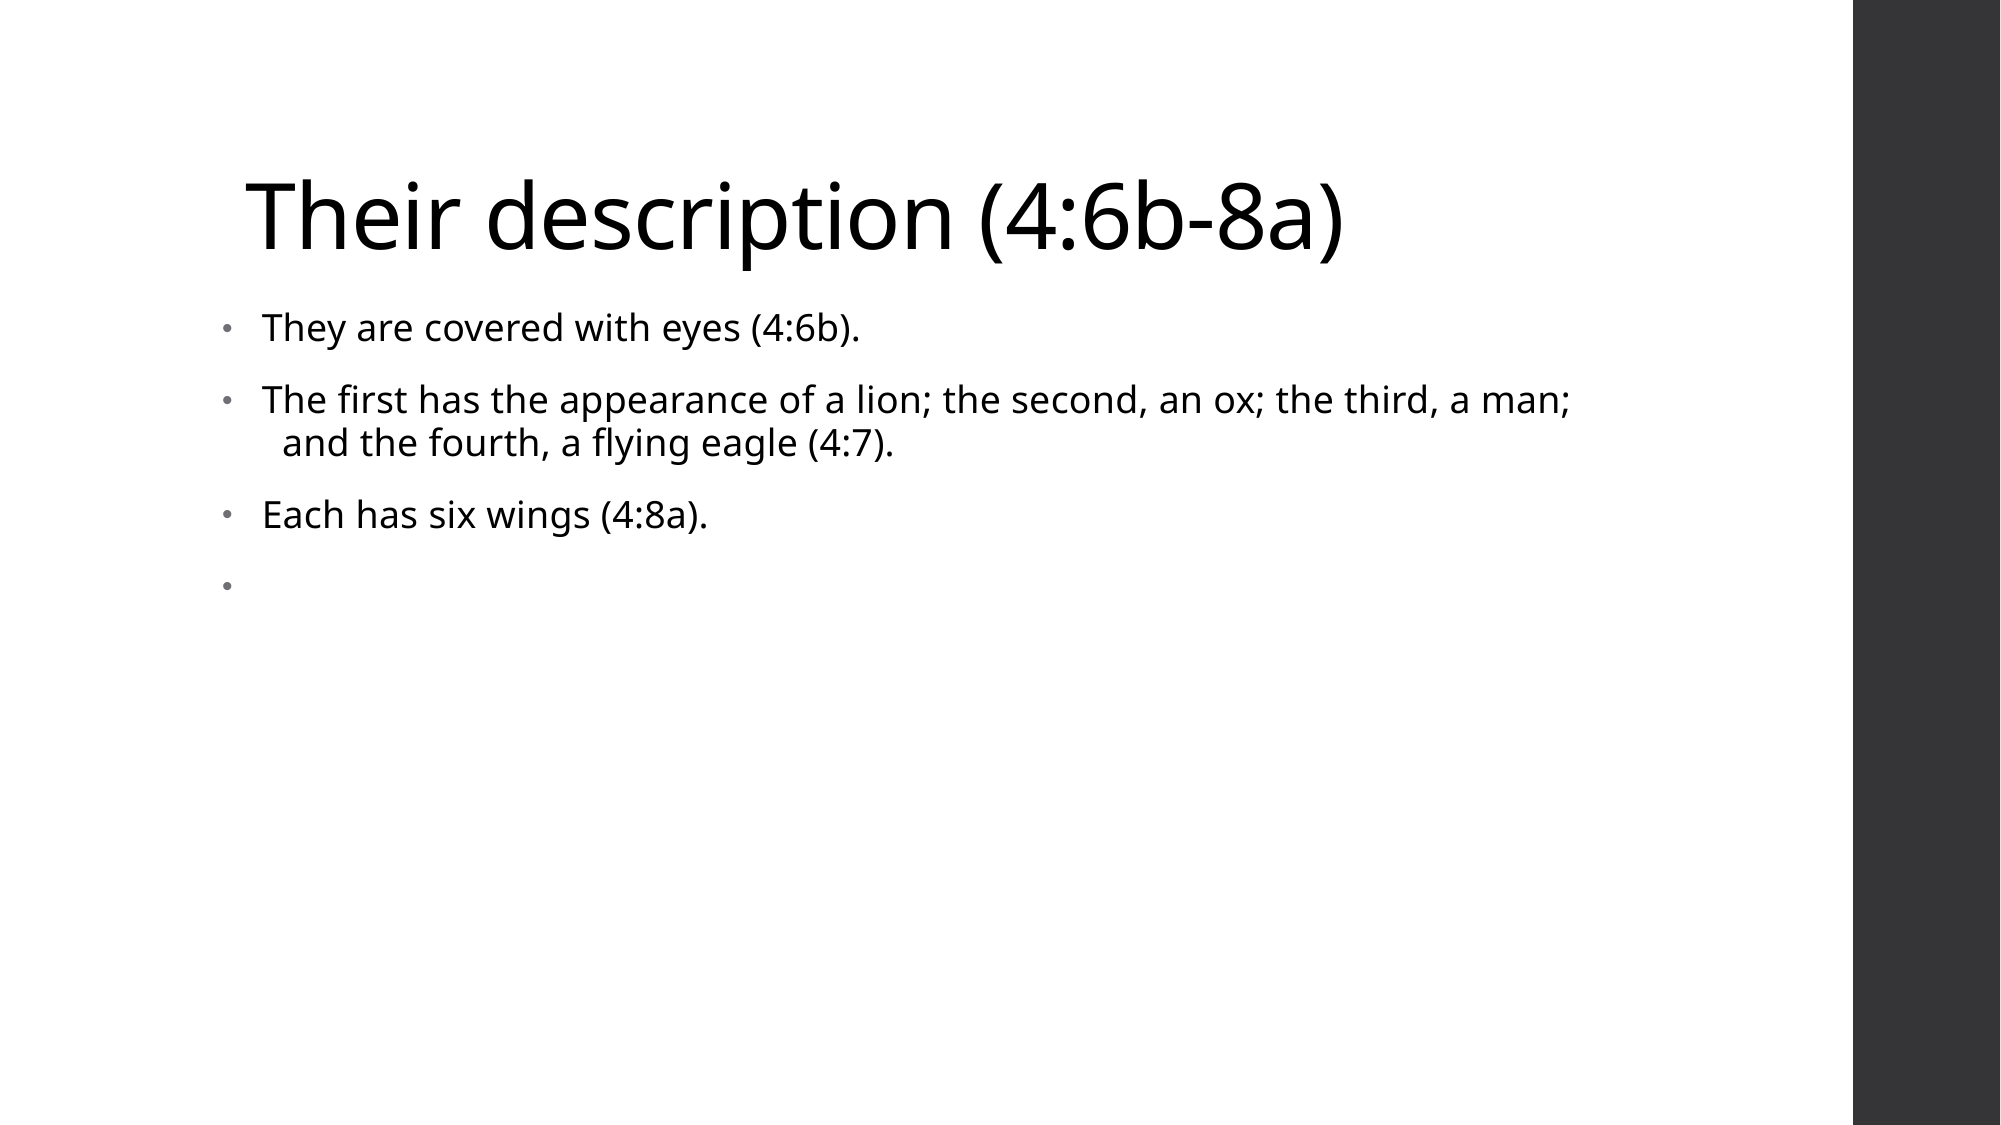

# Their description (4:6b-8a)
 They are covered with eyes (4:6b).
 The first has the appearance of a lion; the second, an ox; the third, a man; and the fourth, a flying eagle (4:7).
 Each has six wings (4:8a).